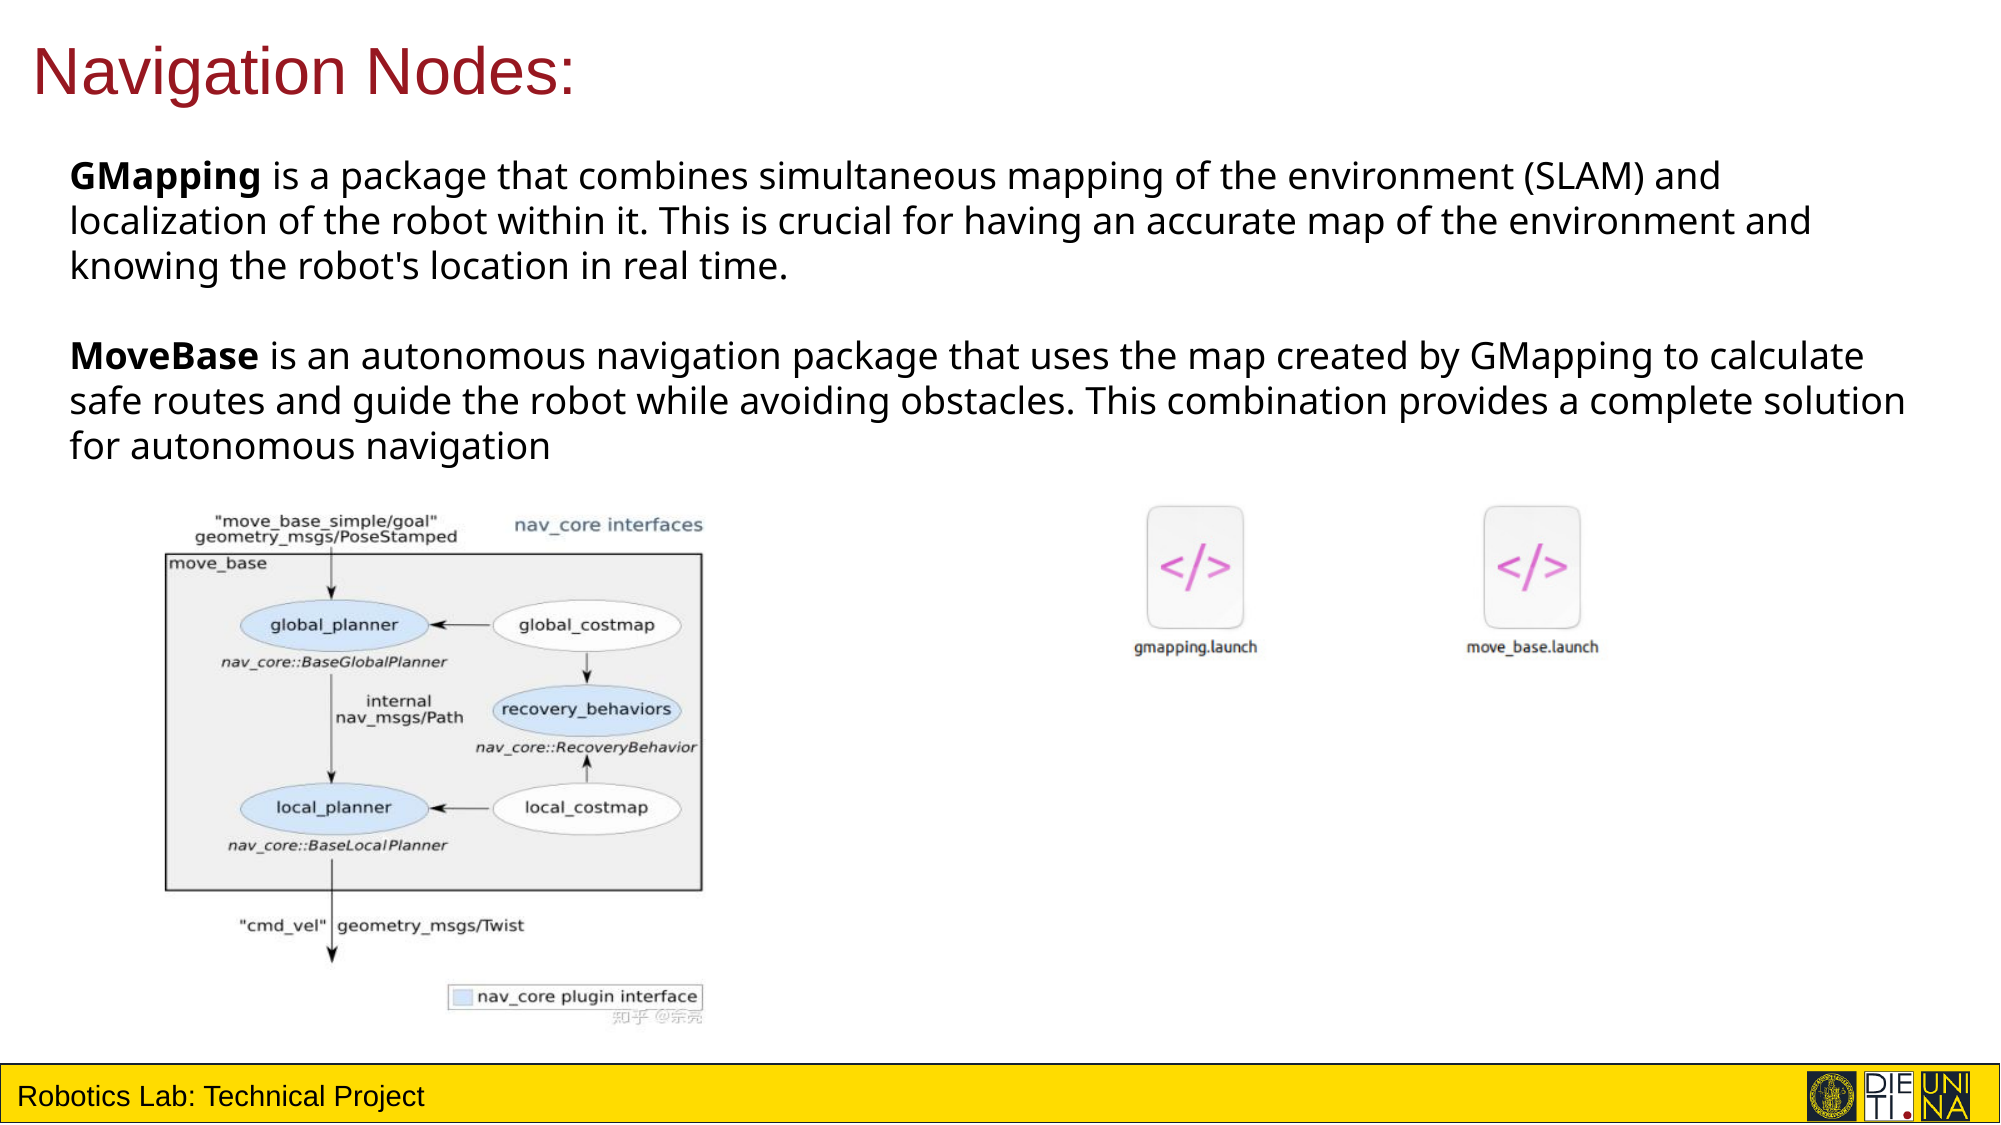

Navigation Nodes:
GMapping is a package that combines simultaneous mapping of the environment (SLAM) and localization of the robot within it. This is crucial for having an accurate map of the environment and knowing the robot's location in real time.
MoveBase is an autonomous navigation package that uses the map created by GMapping to calculate safe routes and guide the robot while avoiding obstacles. This combination provides a complete solution for autonomous navigation
Robotics Lab: Technical Project